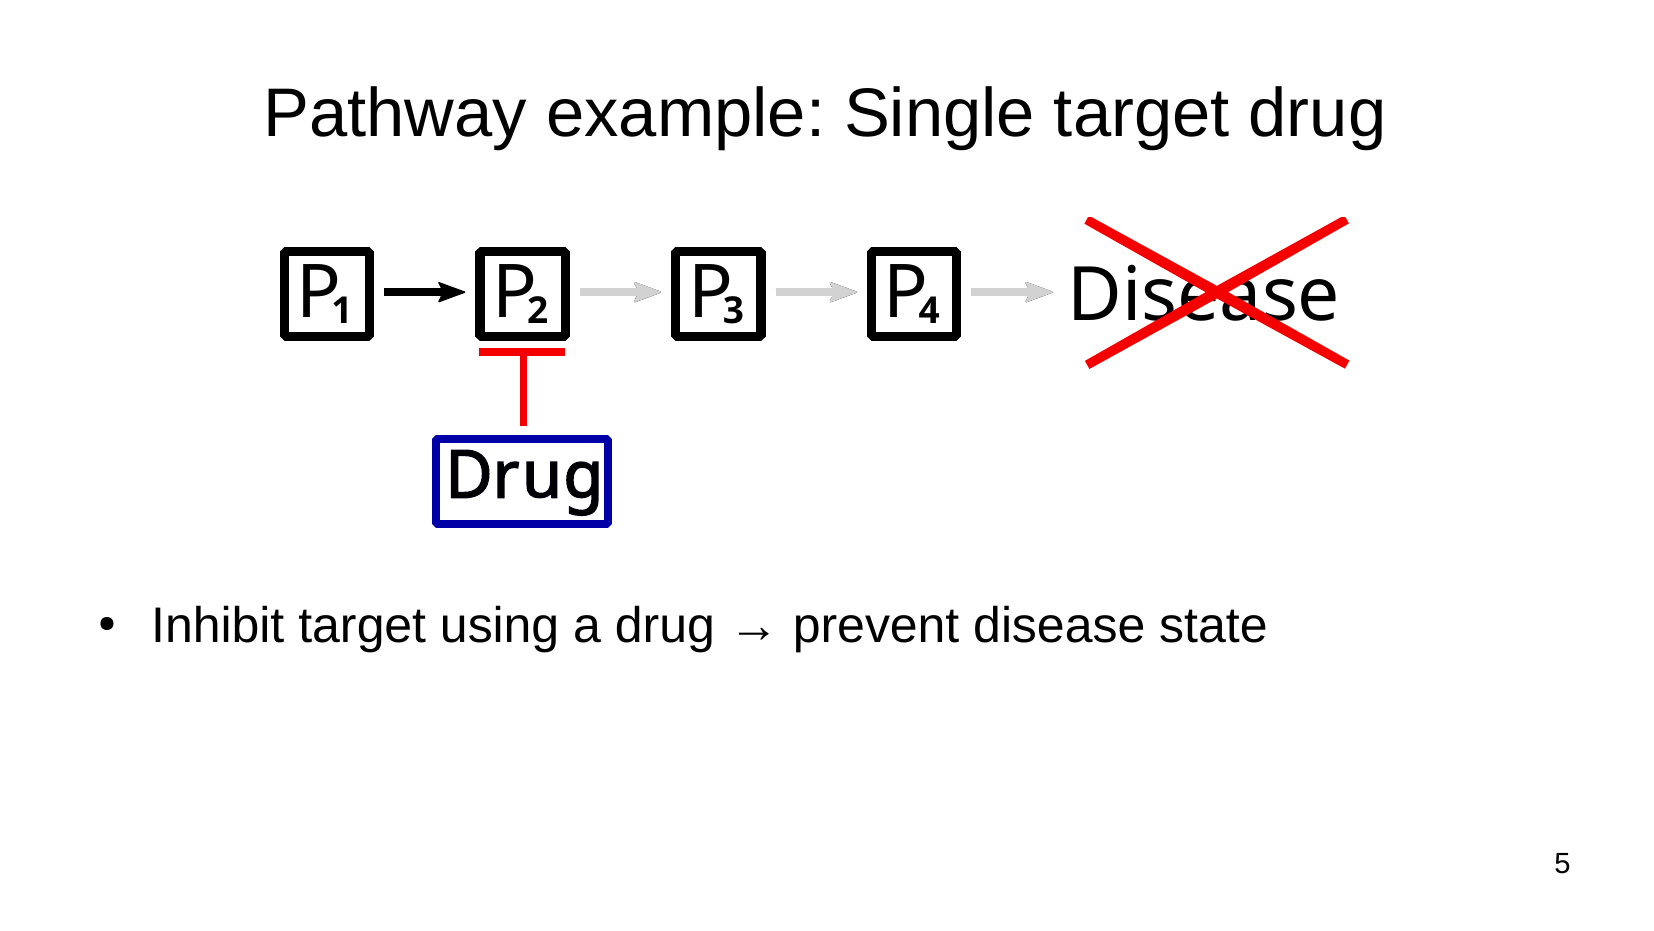

# Pathway example: Single target drug
Inhibit target using a drug → prevent disease state
5